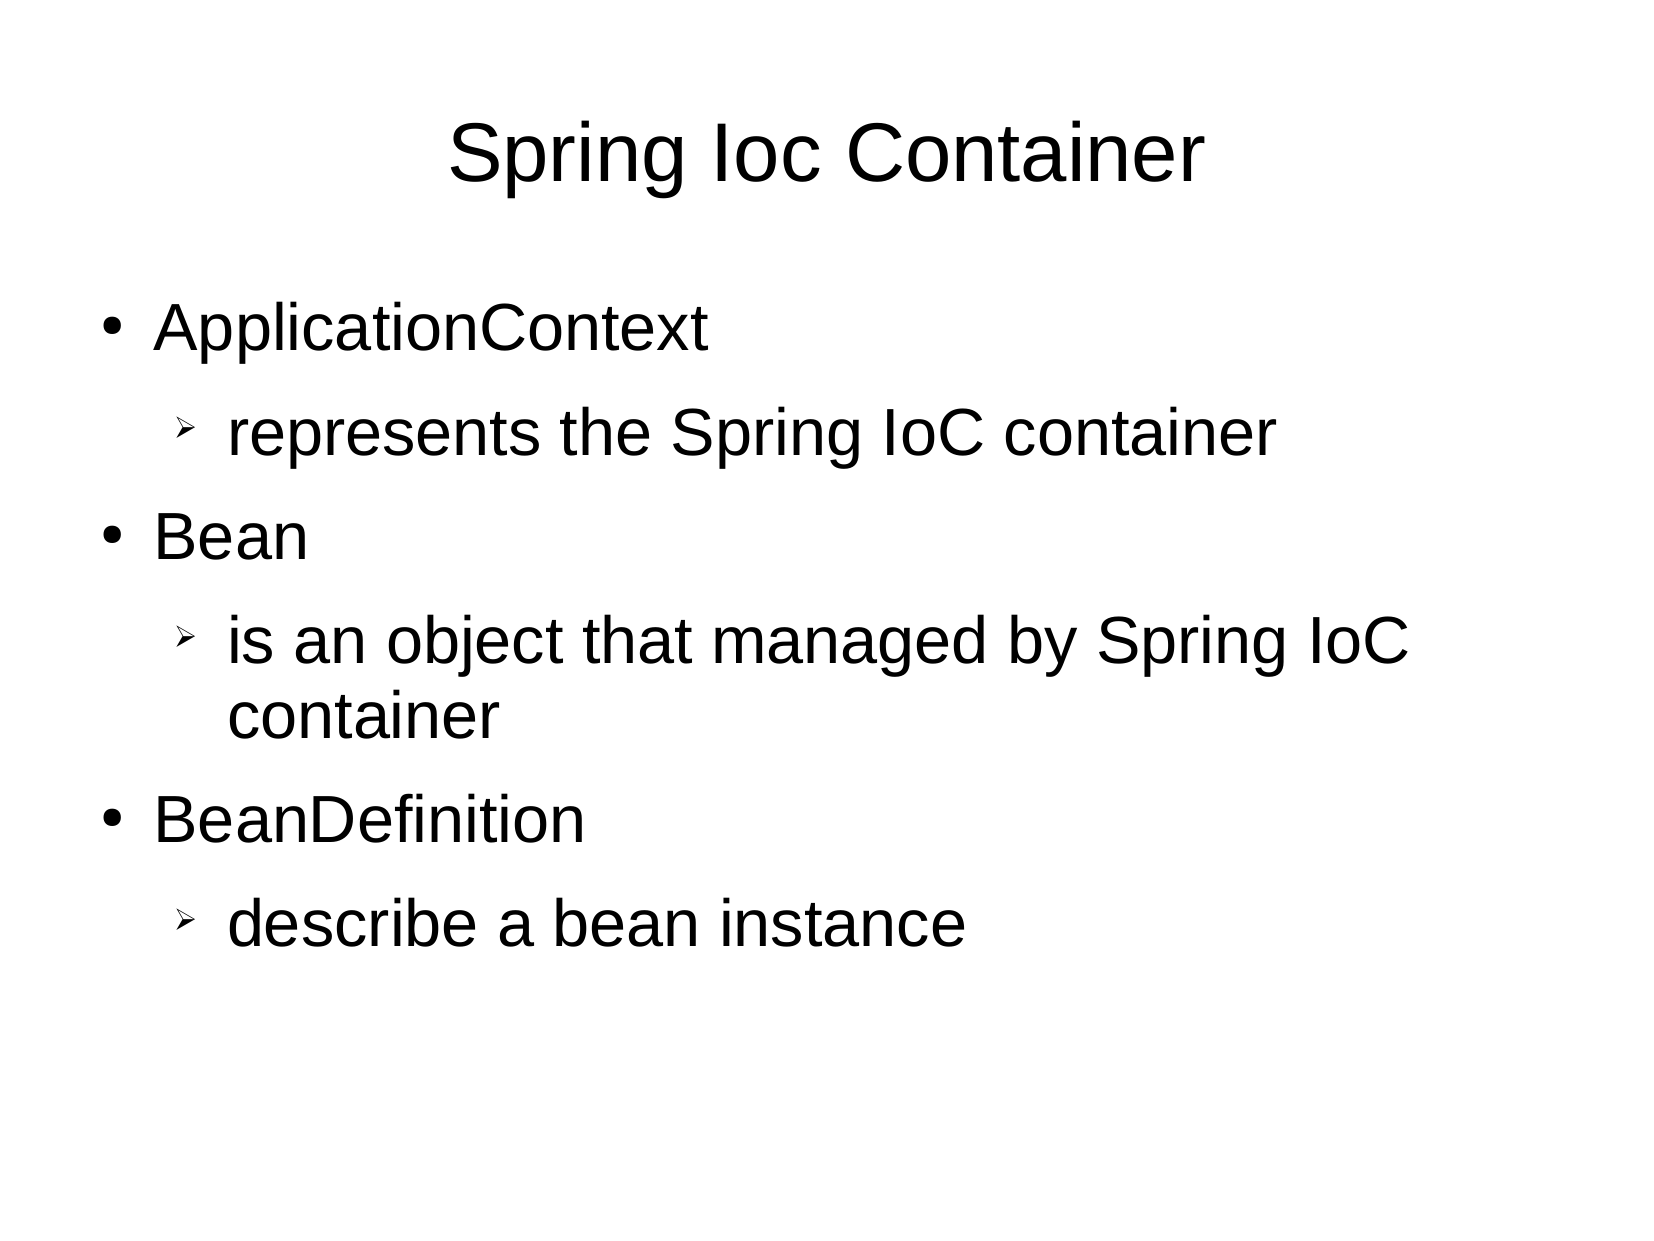

# Spring Ioc Container
ApplicationContext
represents the Spring IoC container
Bean
is an object that managed by Spring IoC container
BeanDefinition
describe a bean instance